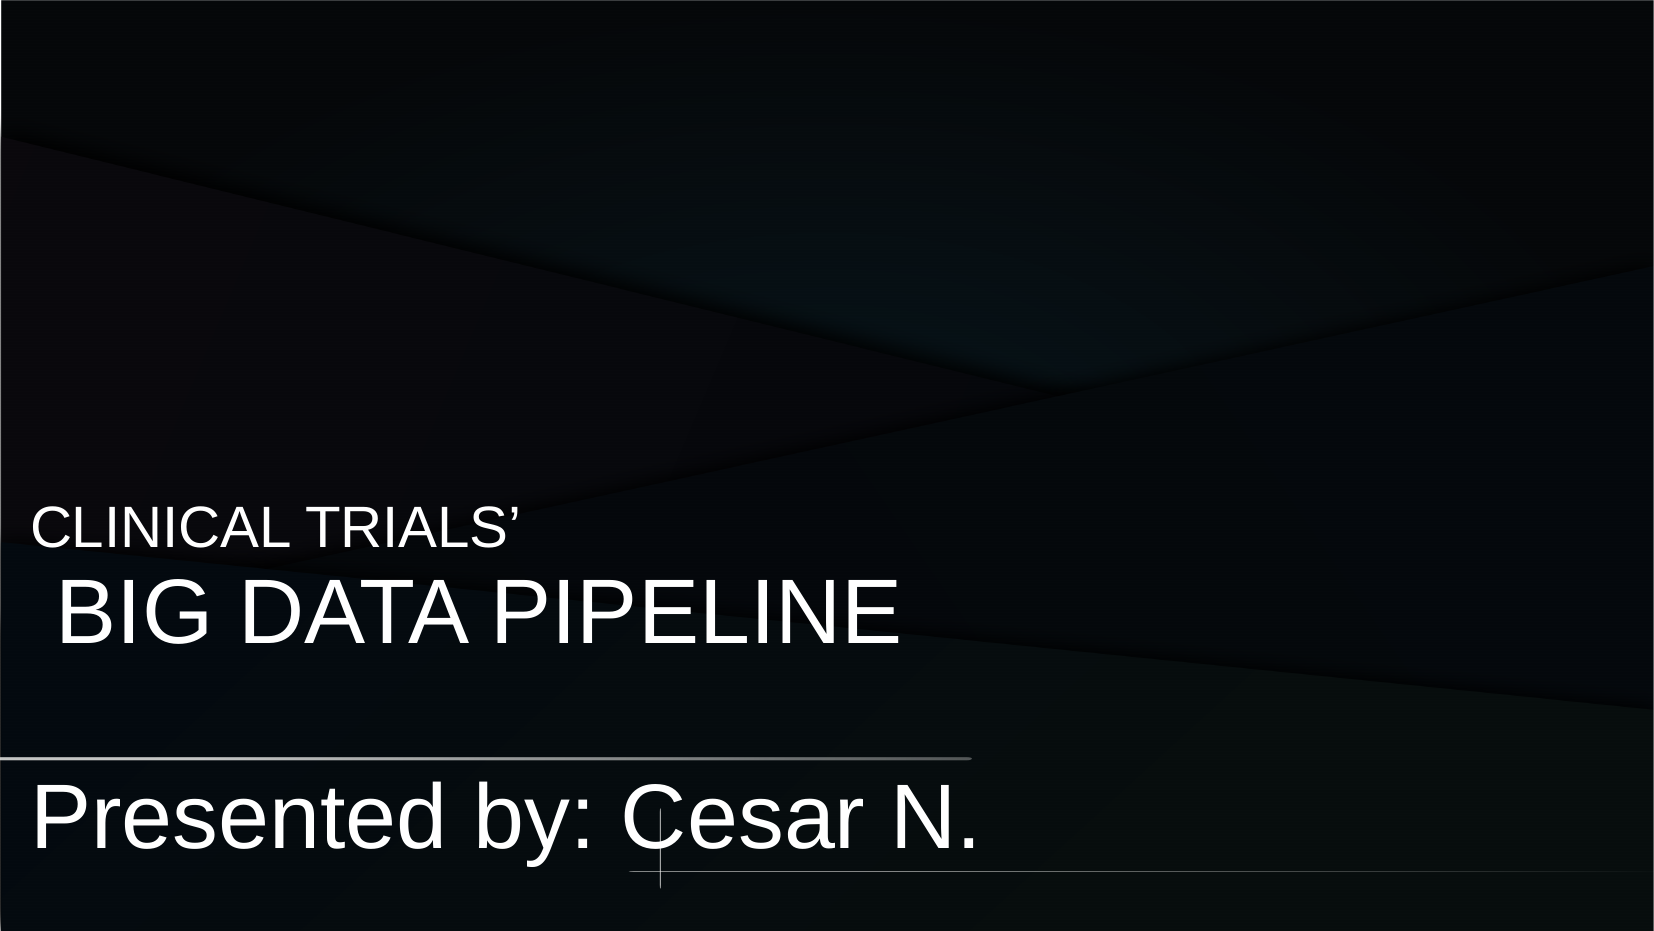

# CLINICAL TRIALS’ BIG DATA PIPELINE Presented by: Cesar N.